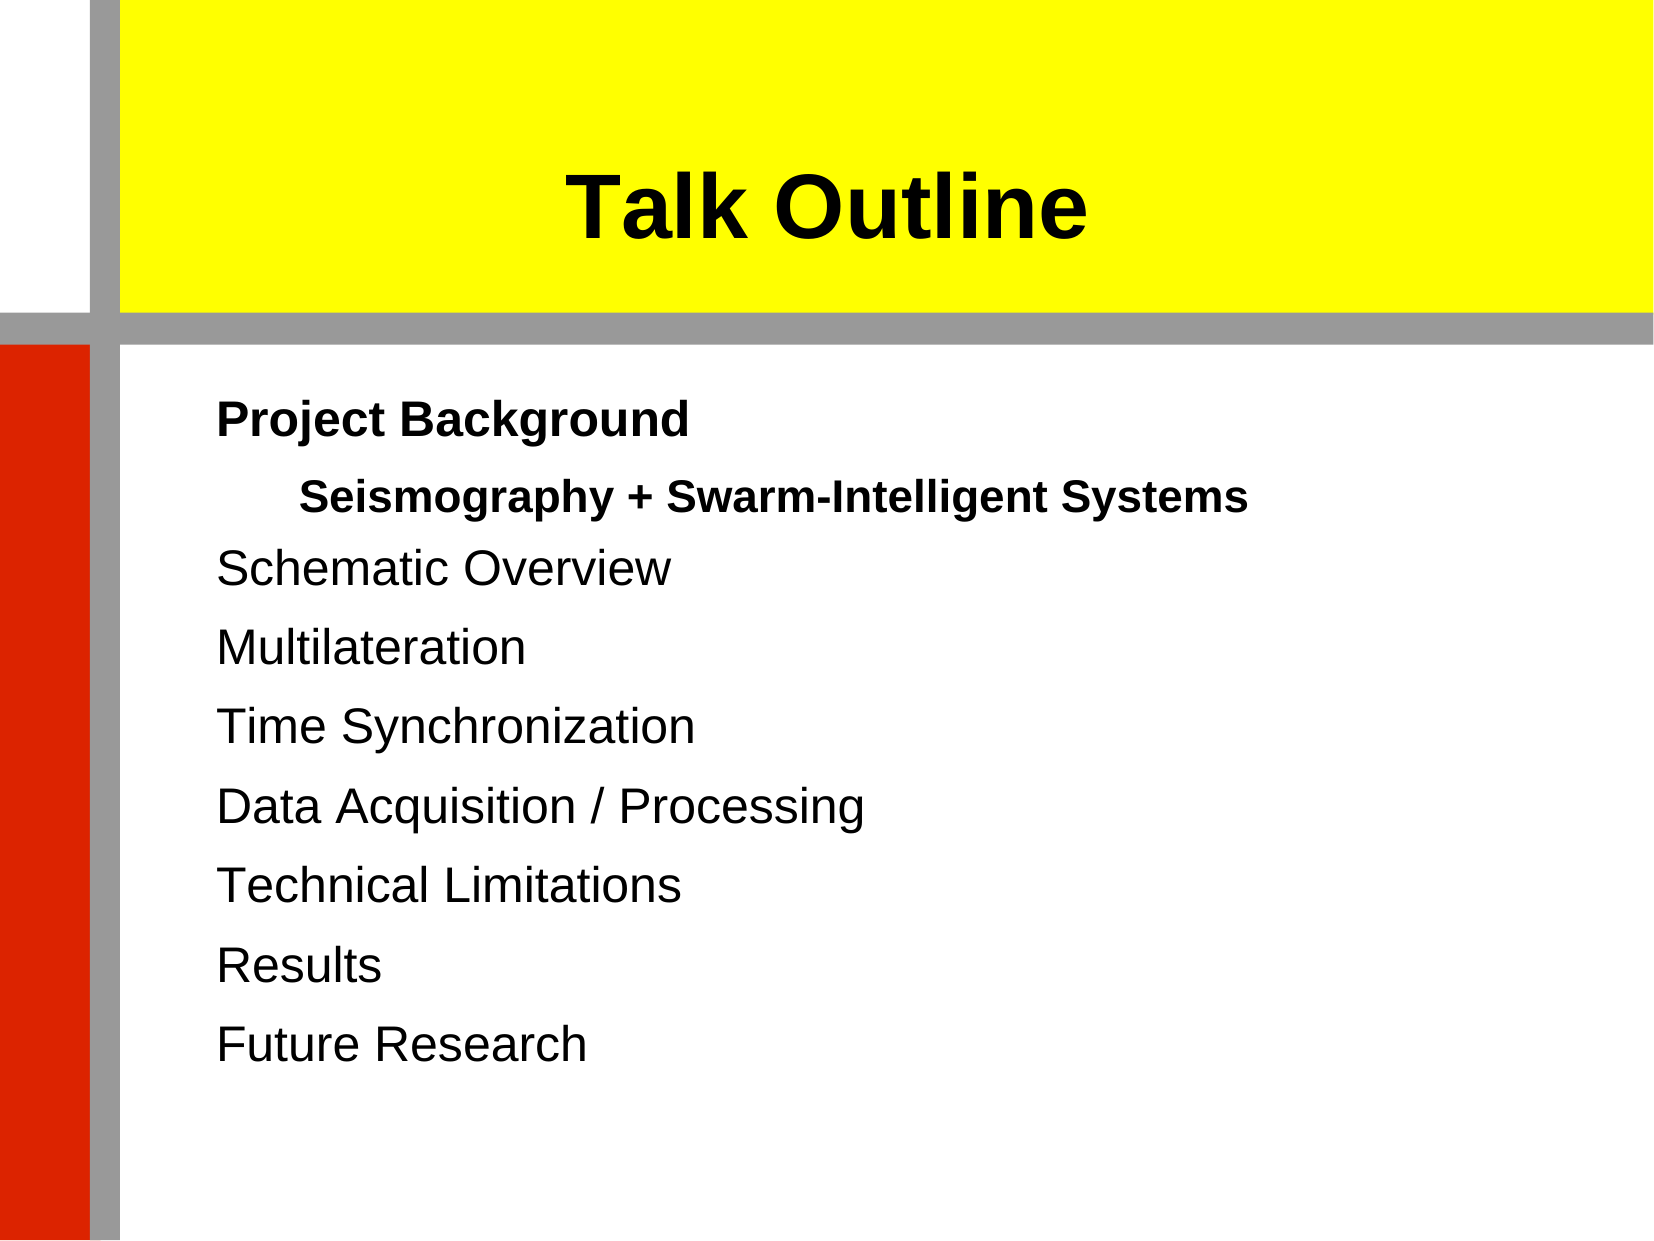

# Talk Outline
Project Background
Seismography + Swarm-Intelligent Systems
Schematic Overview
Multilateration
Time Synchronization
Data Acquisition / Processing
Technical Limitations
Results
Future Research